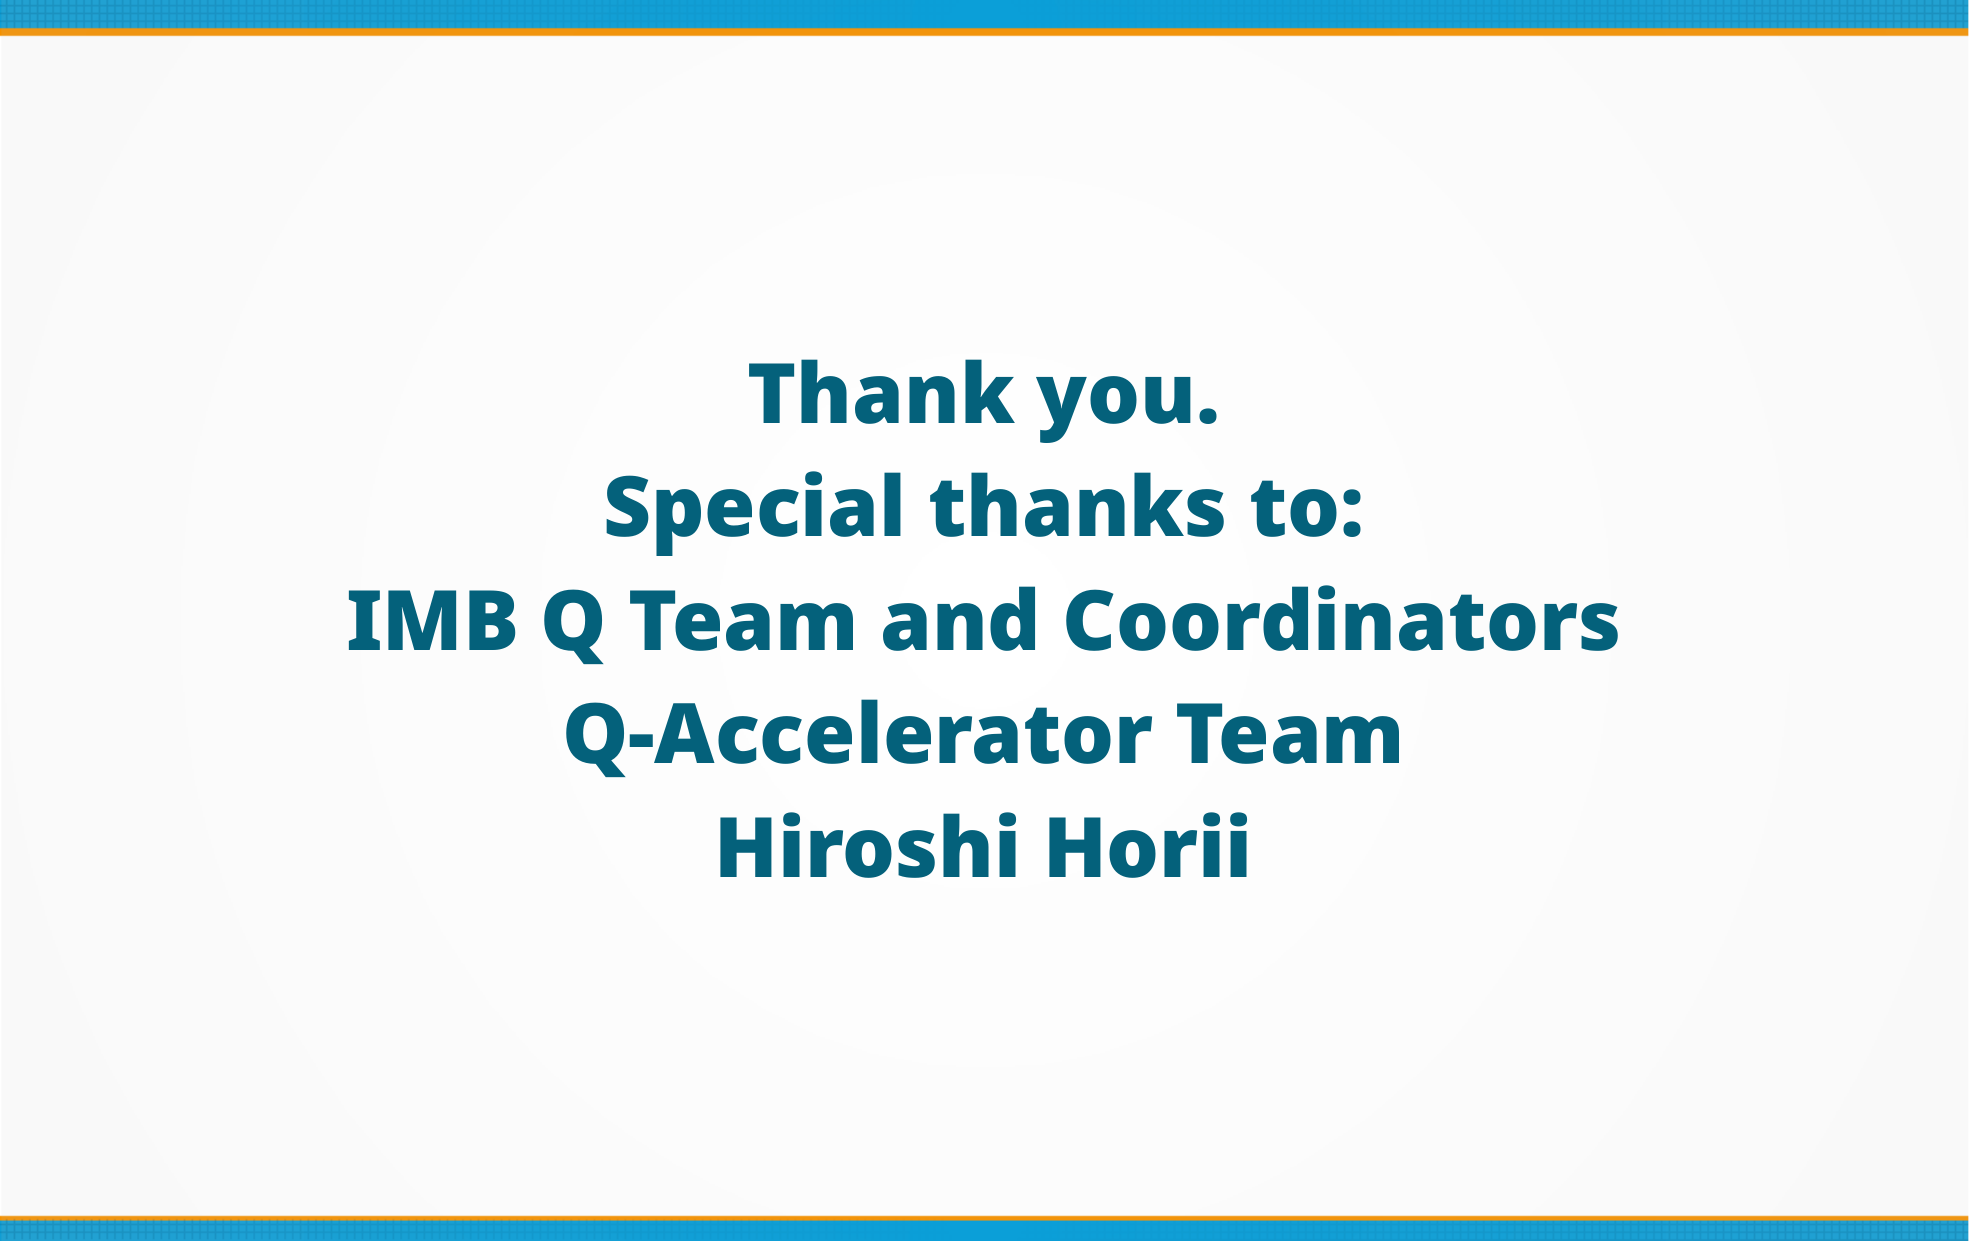

# Thank you.
Special thanks to:
IMB Q Team and Coordinators
Q-Accelerator Team
Hiroshi Horii